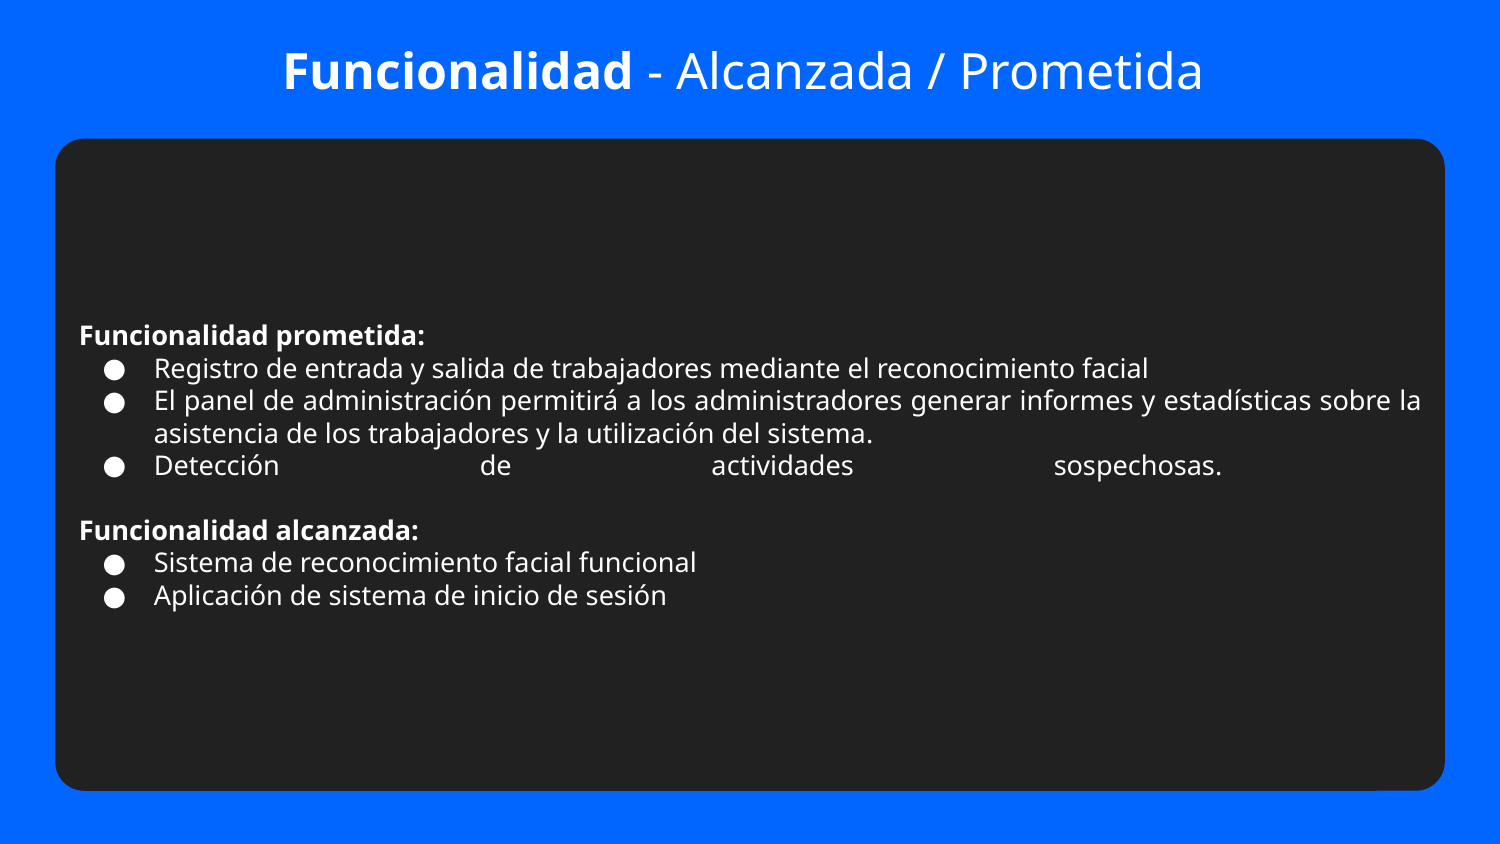

Funcionalidad - Alcanzada / Prometida
Funcionalidad prometida:
Registro de entrada y salida de trabajadores mediante el reconocimiento facial
El panel de administración permitirá a los administradores generar informes y estadísticas sobre la asistencia de los trabajadores y la utilización del sistema.
Detección de actividades sospechosas.
Funcionalidad alcanzada:
Sistema de reconocimiento facial funcional
Aplicación de sistema de inicio de sesión